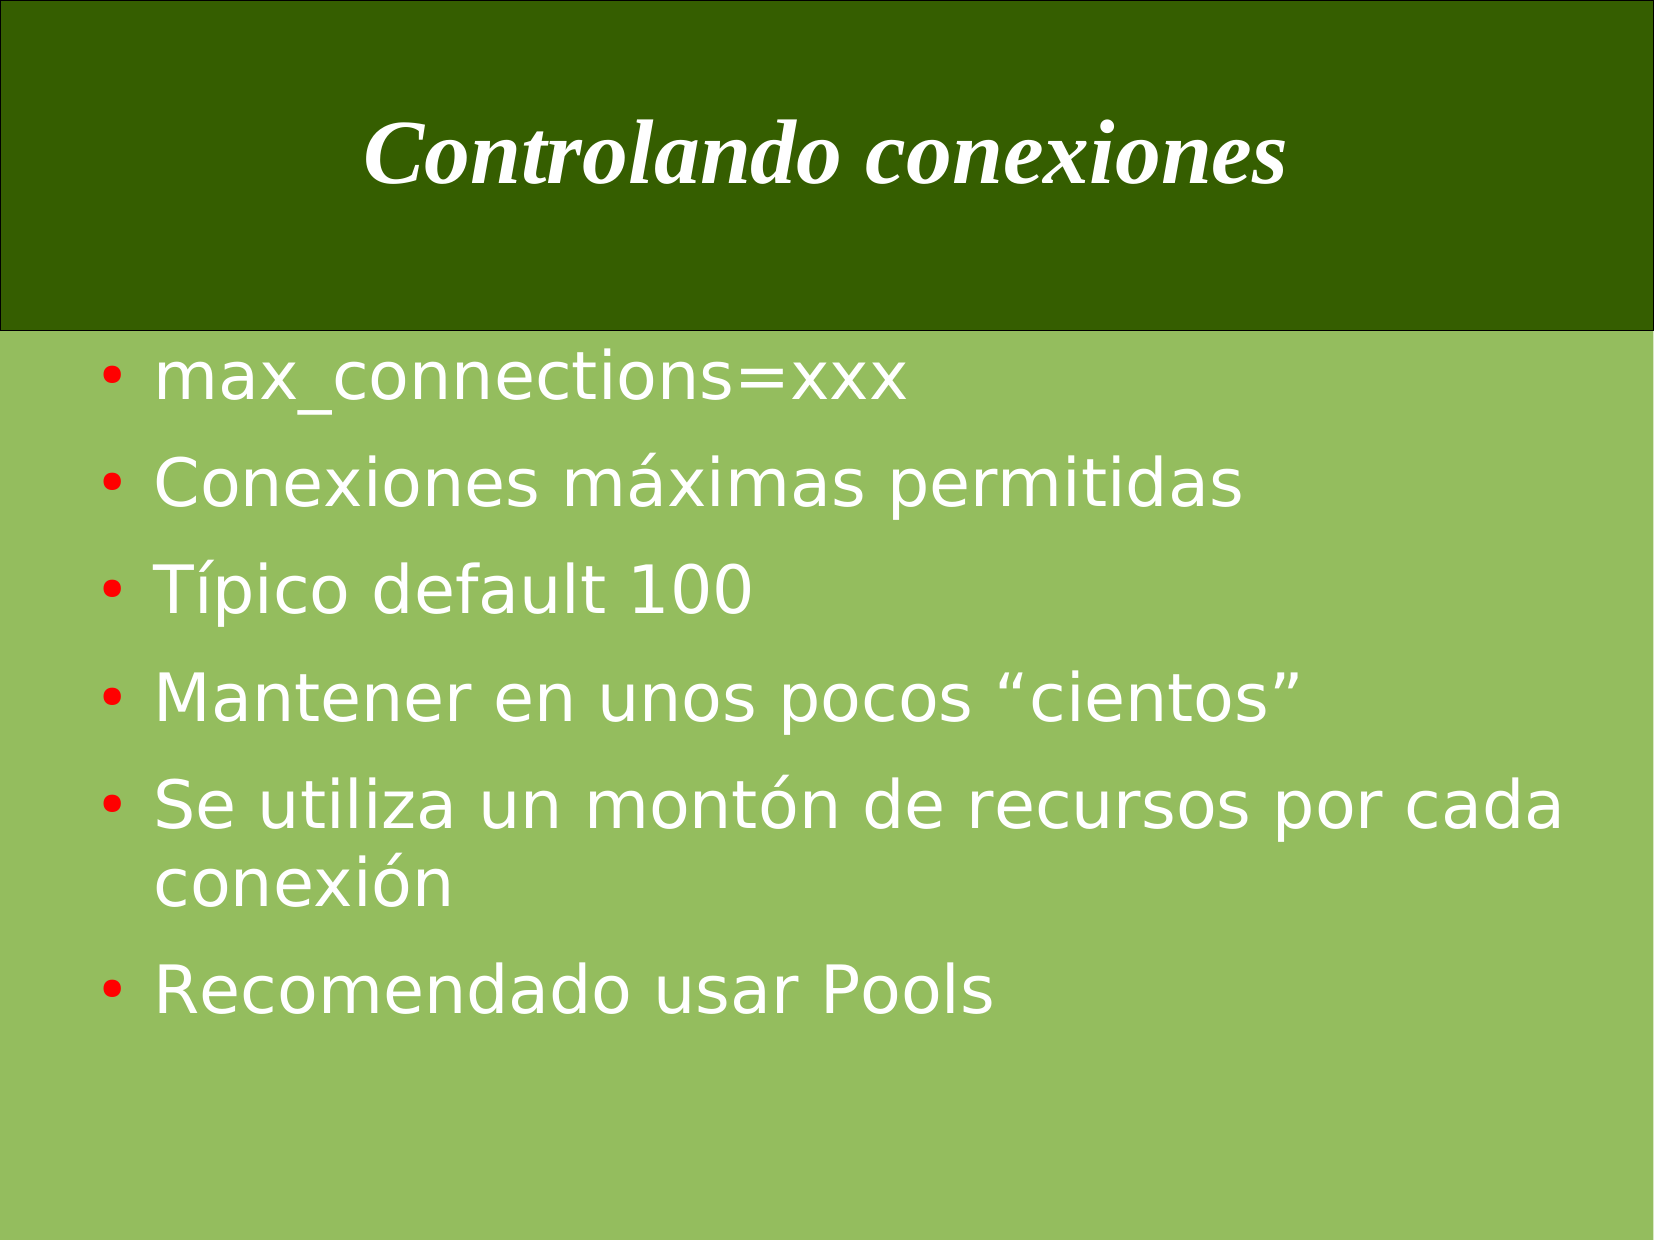

# Controlando conexiones
max_connections=xxx
Conexiones máximas permitidas
Típico default 100
Mantener en unos pocos “cientos”
Se utiliza un montón de recursos por cada conexión
Recomendado usar Pools